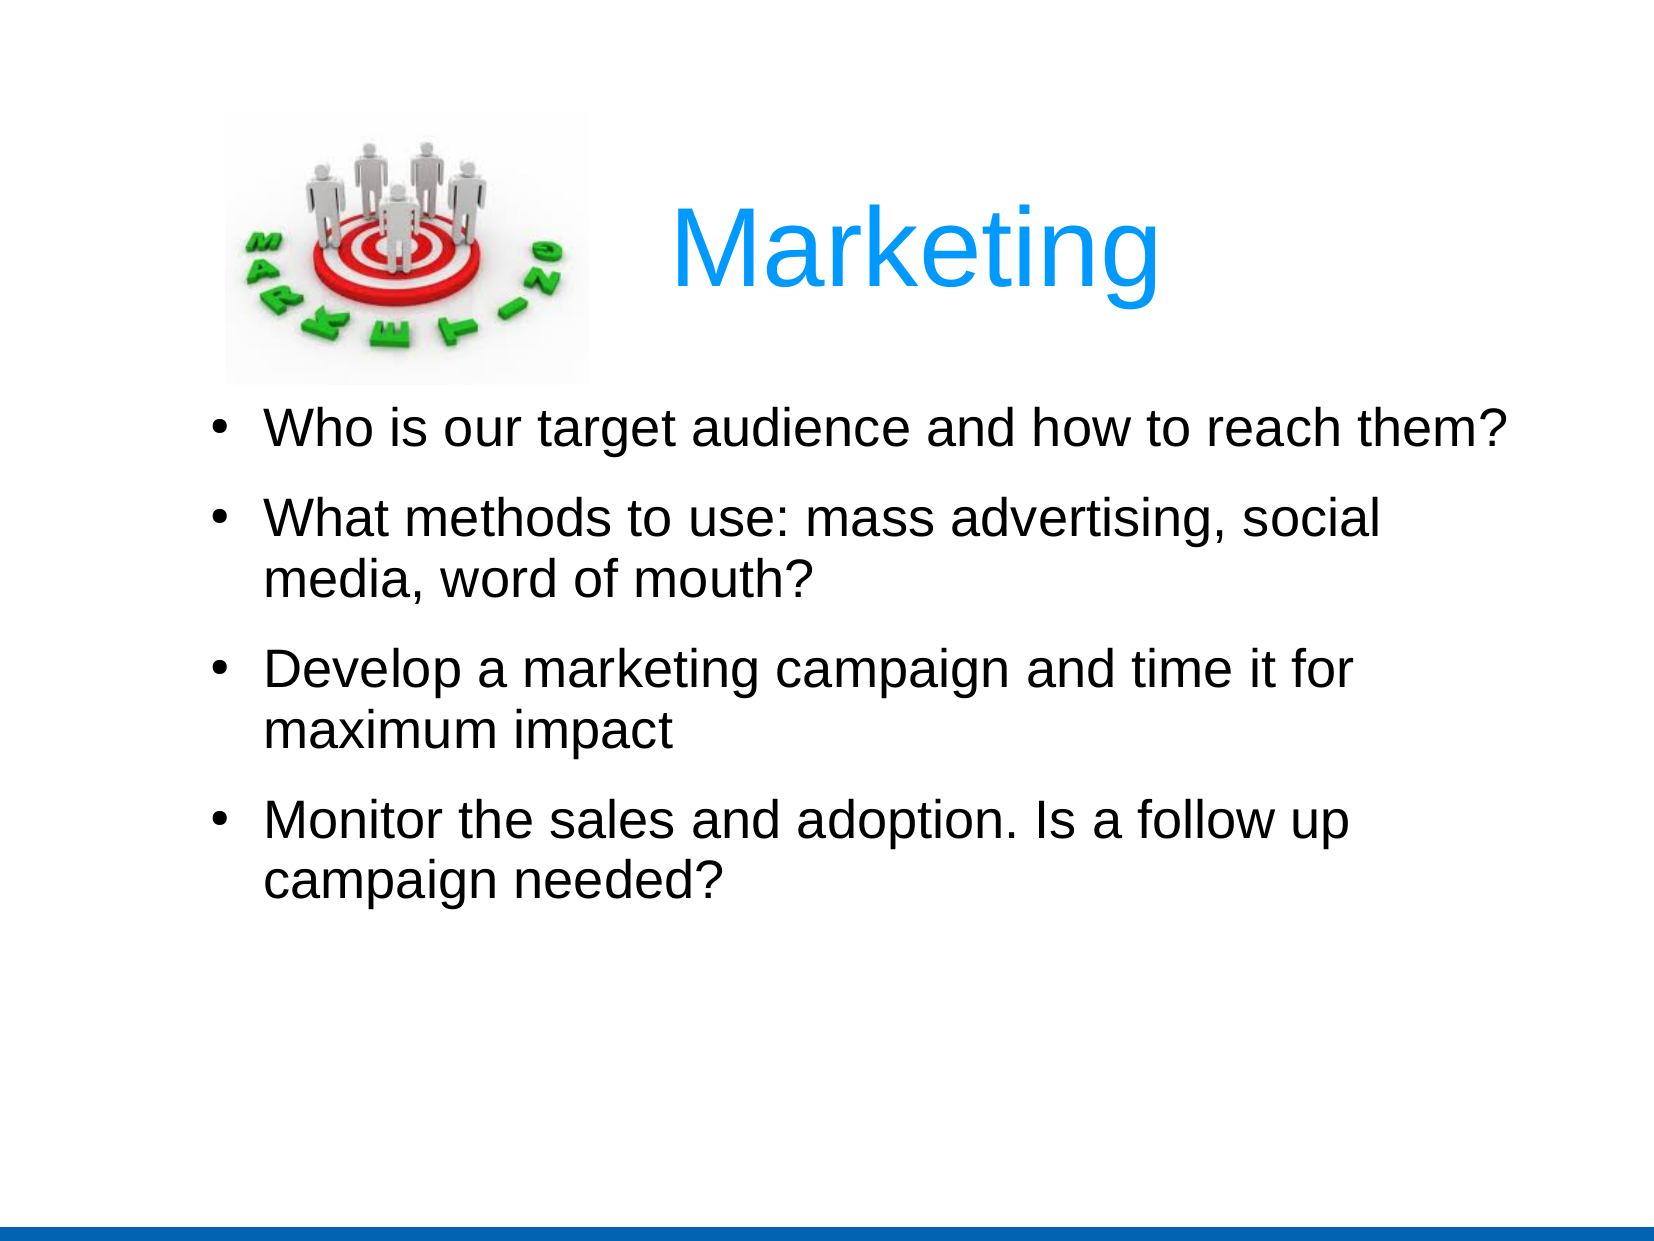

# Marketing
Who is our target audience and how to reach them?
What methods to use: mass advertising, social media, word of mouth?
Develop a marketing campaign and time it for maximum impact
Monitor the sales and adoption. Is a follow up campaign needed?